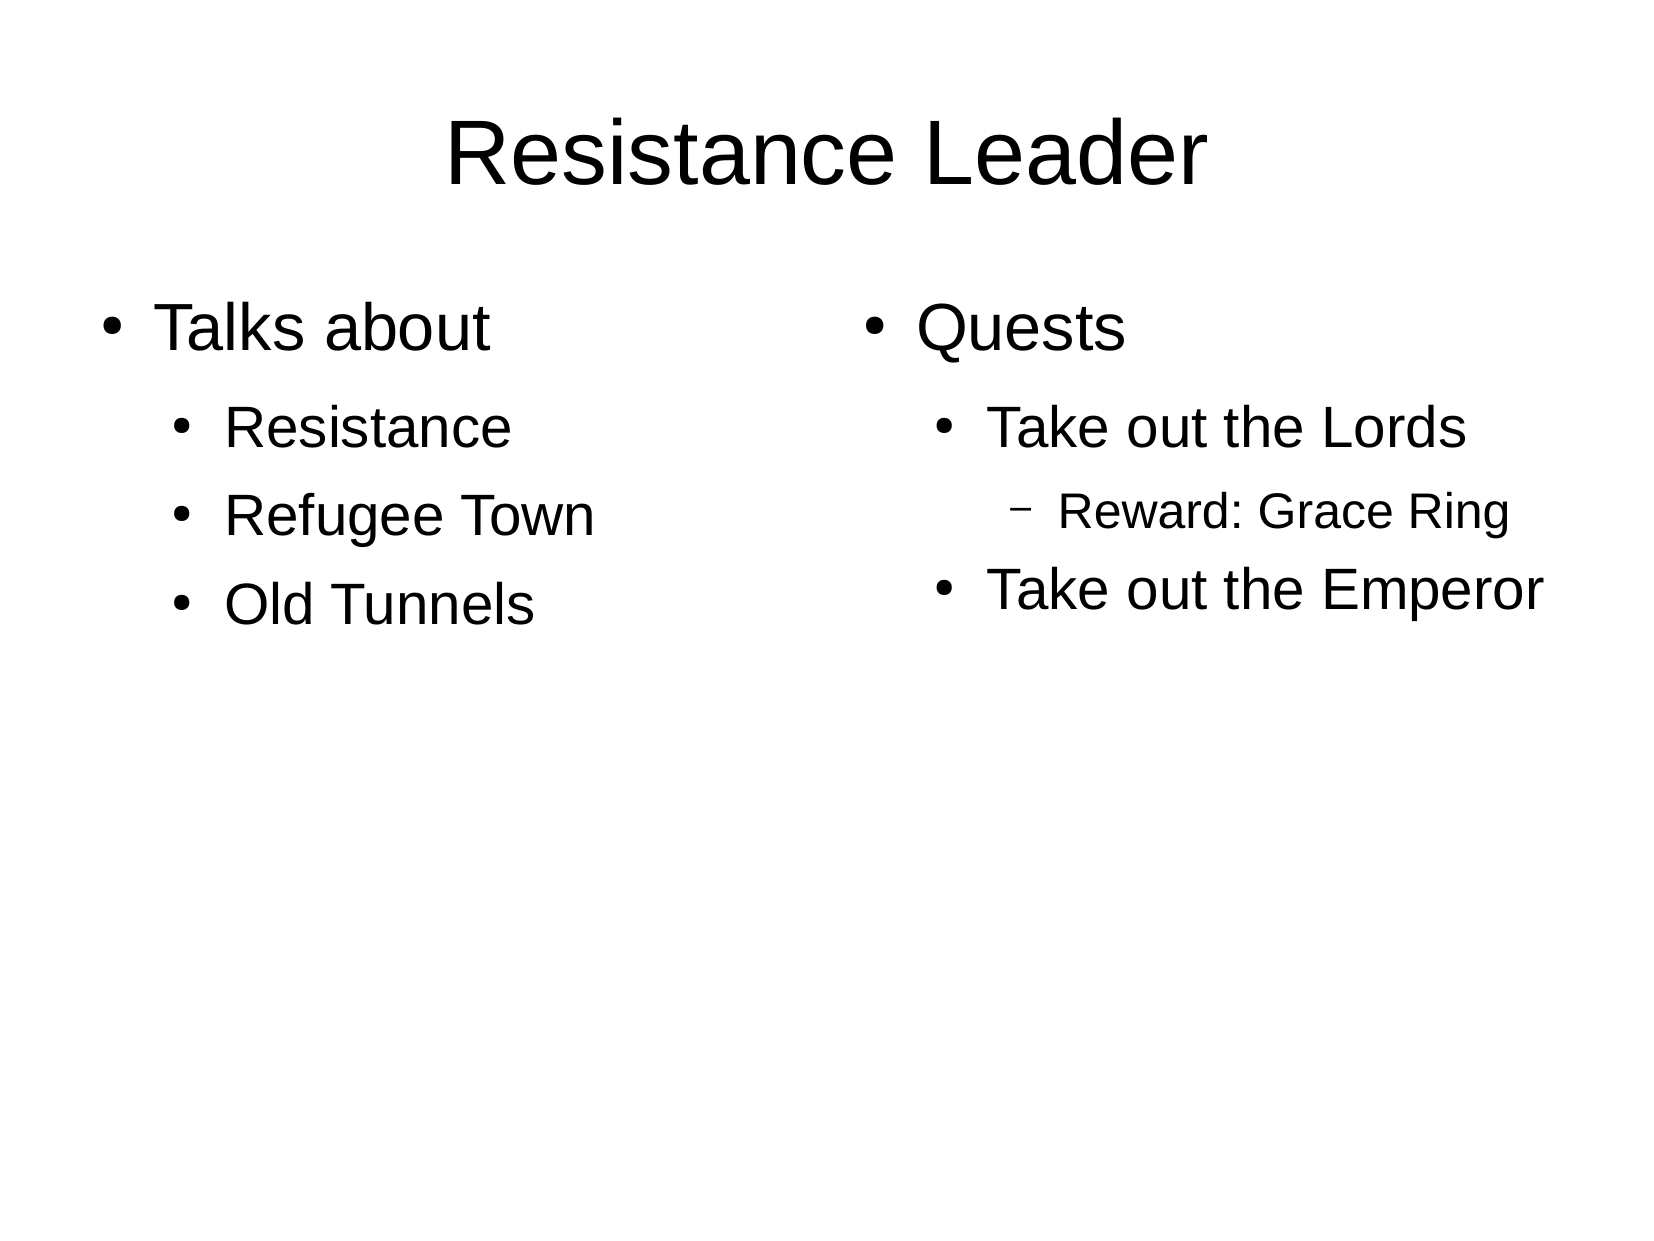

# Resistance Leader
Talks about
Resistance
Refugee Town
Old Tunnels
Quests
Take out the Lords
Reward: Grace Ring
Take out the Emperor